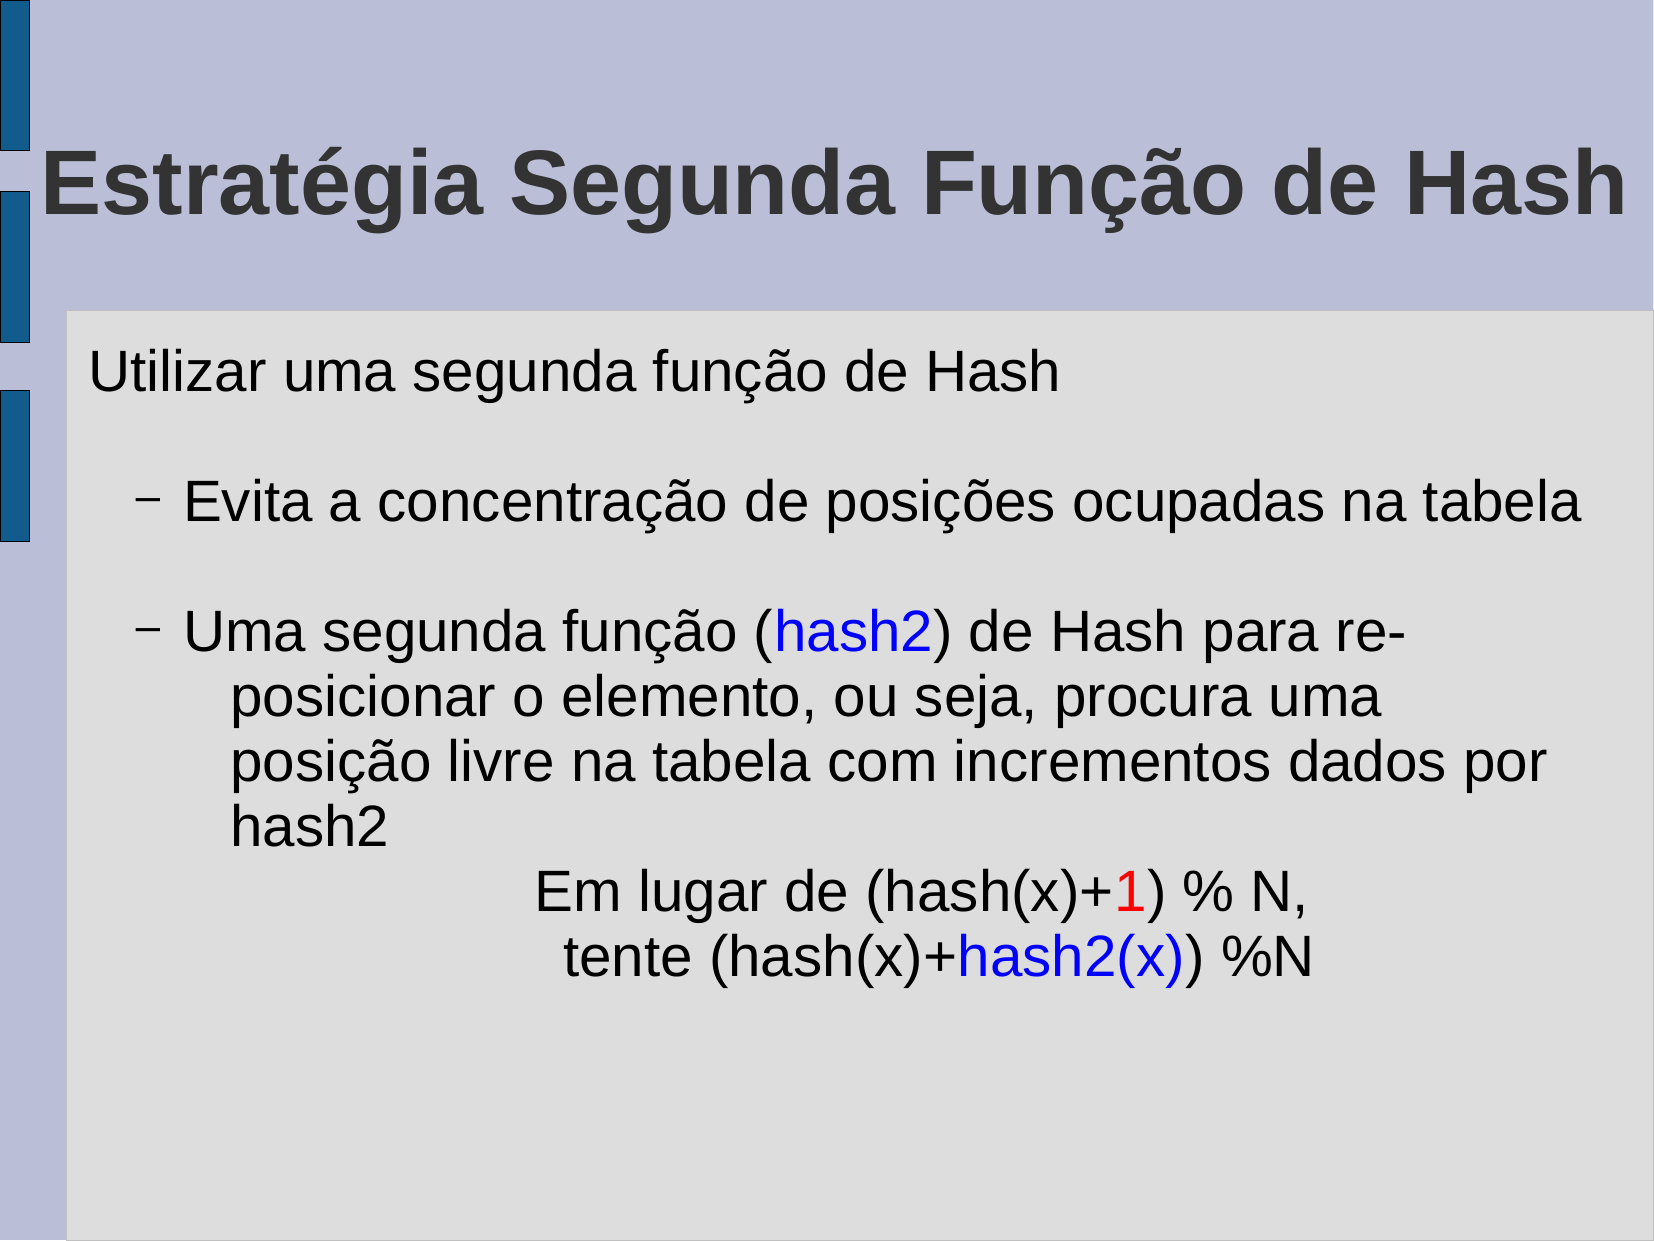

# Estratégia Segunda Função de Hash
Utilizar uma segunda função de Hash
Evita a concentração de posições ocupadas na tabela
Uma segunda função (hash2) de Hash para re-posicionar o elemento, ou seja, procura uma posição livre na tabela com incrementos dados por hash2
Em lugar de (hash(x)+1) % N,
 tente (hash(x)+hash2(x)) %N